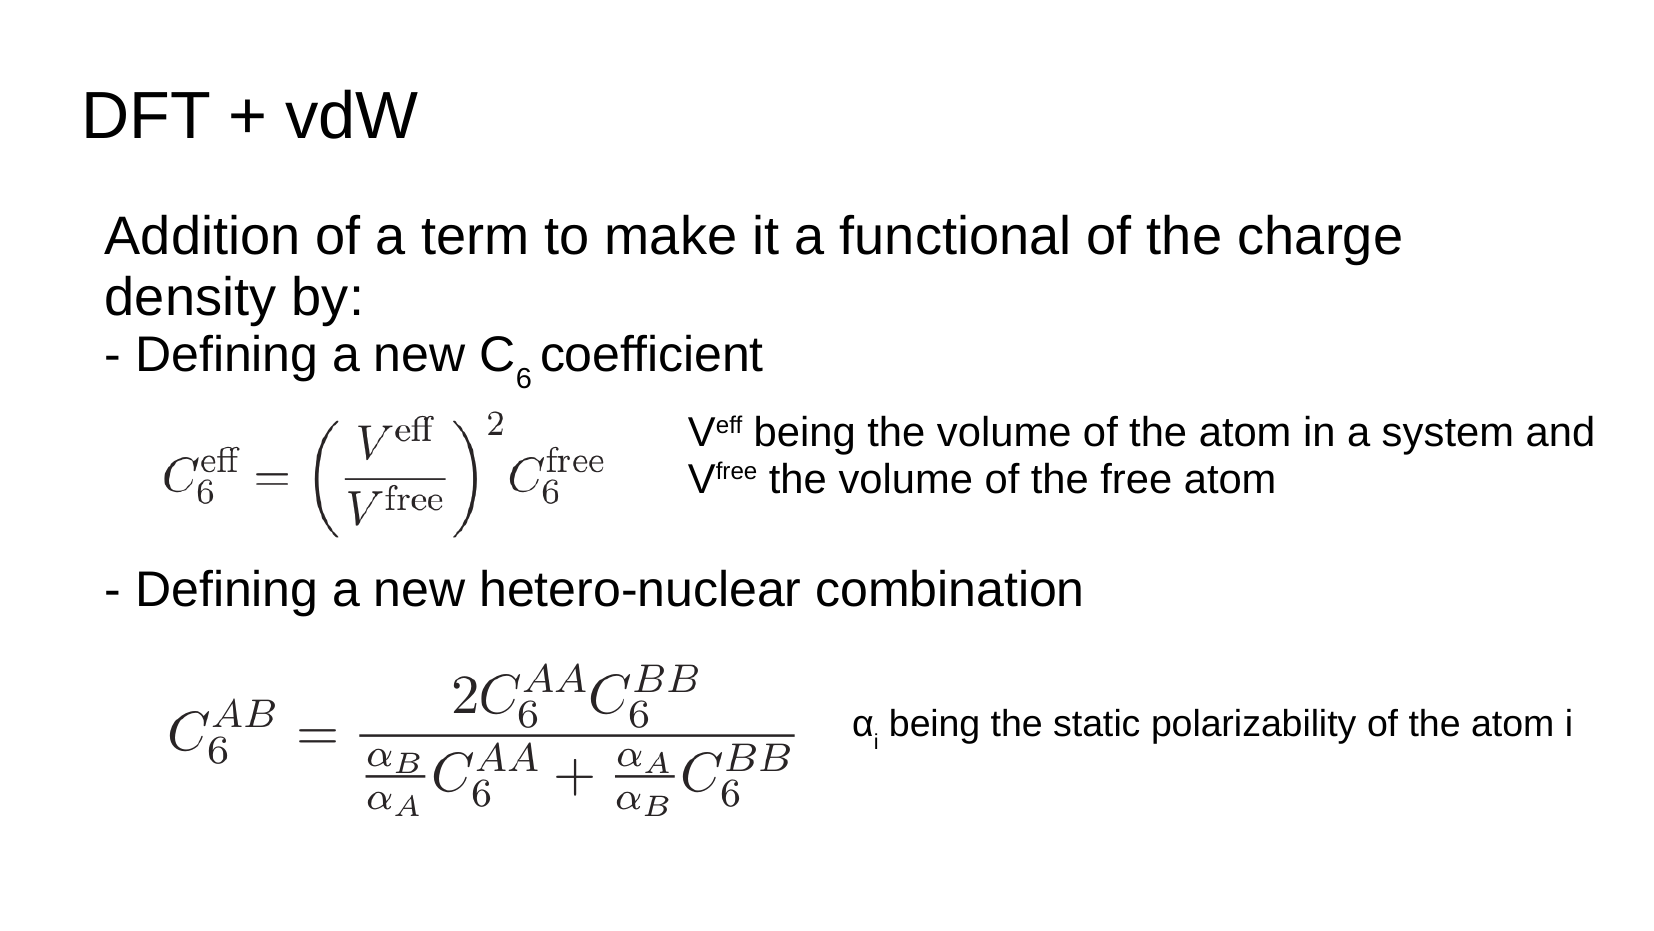

# DFT + vdW
Addition of a term to make it a functional of the charge density by:
- Defining a new C6 coefficient
- Defining a new hetero-nuclear combination
Veff being the volume of the atom in a system and
Vfree the volume of the free atom
αi being the static polarizability of the atom i